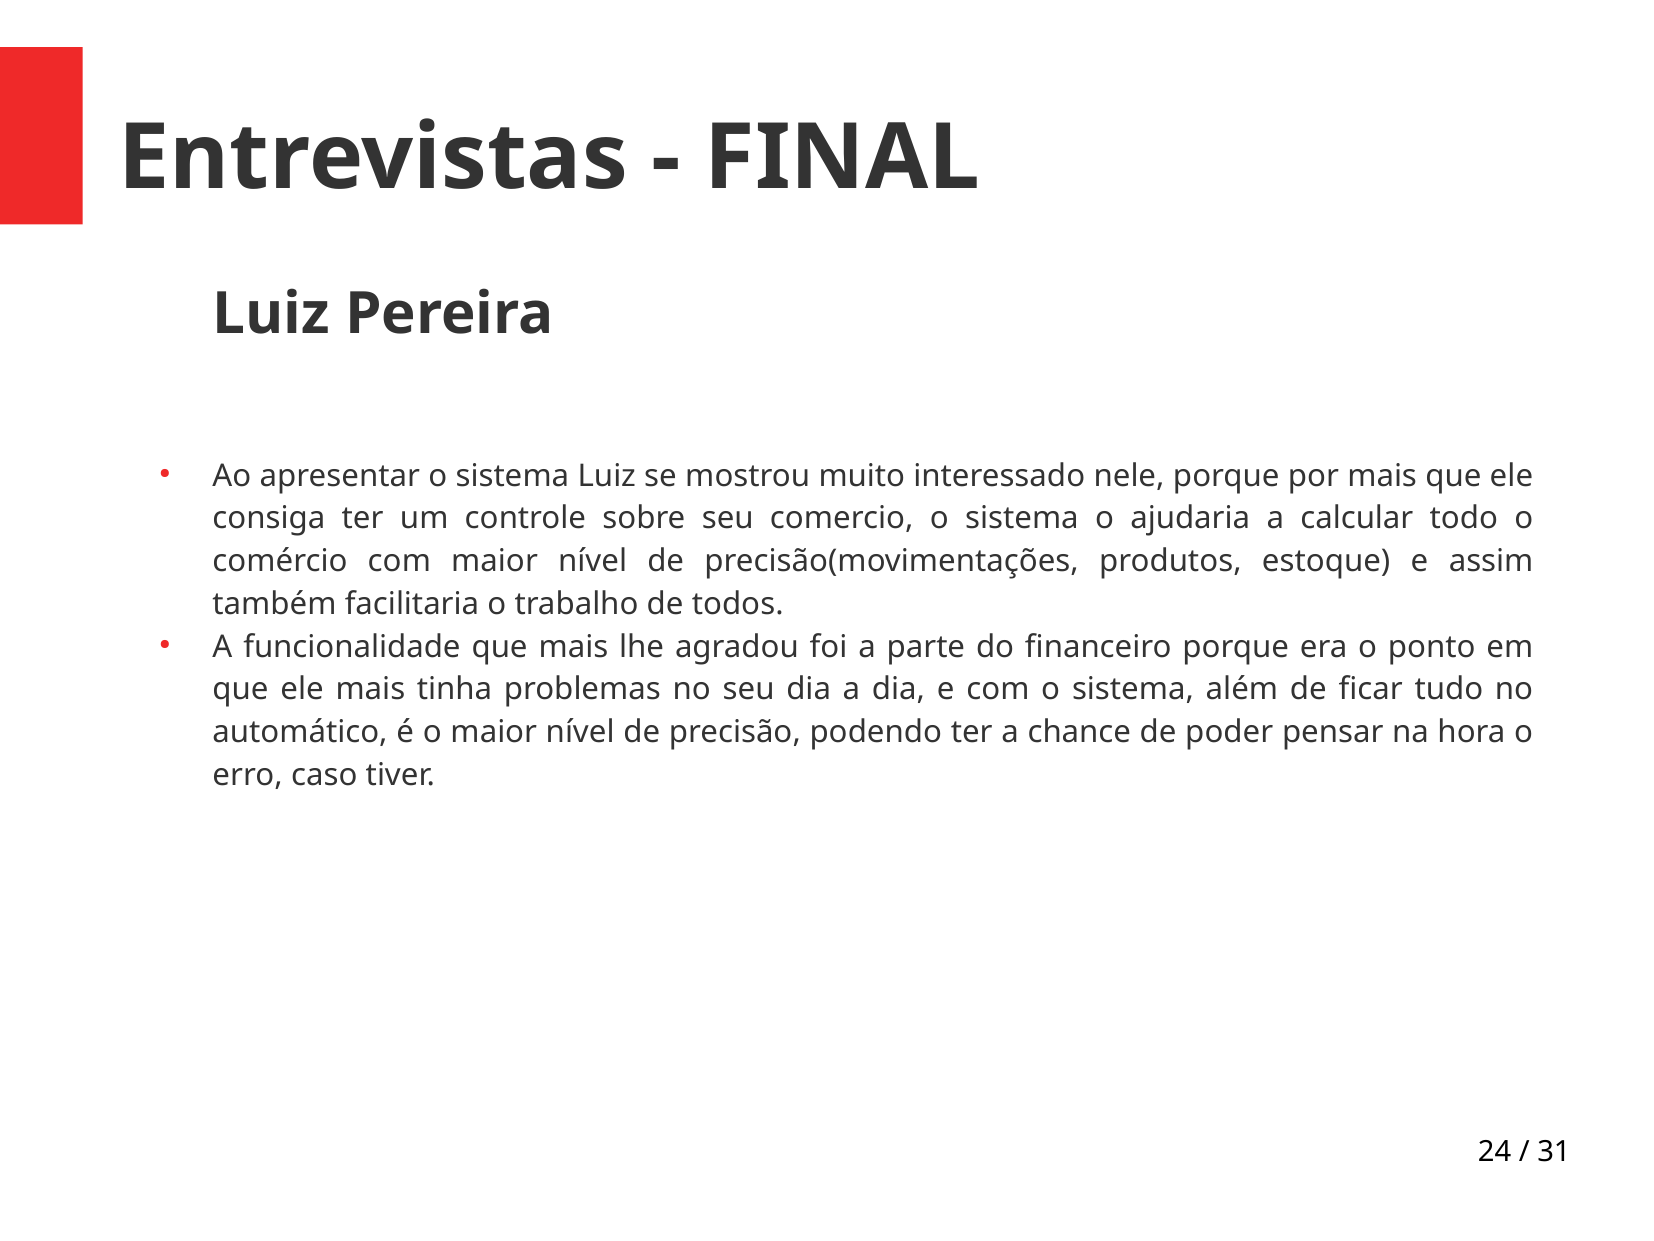

# Entrevistas - FINAL
Luiz Pereira
Ao apresentar o sistema Luiz se mostrou muito interessado nele, porque por mais que ele consiga ter um controle sobre seu comercio, o sistema o ajudaria a calcular todo o comércio com maior nível de precisão(movimentações, produtos, estoque) e assim também facilitaria o trabalho de todos.
A funcionalidade que mais lhe agradou foi a parte do financeiro porque era o ponto em que ele mais tinha problemas no seu dia a dia, e com o sistema, além de ficar tudo no automático, é o maior nível de precisão, podendo ter a chance de poder pensar na hora o erro, caso tiver.
24